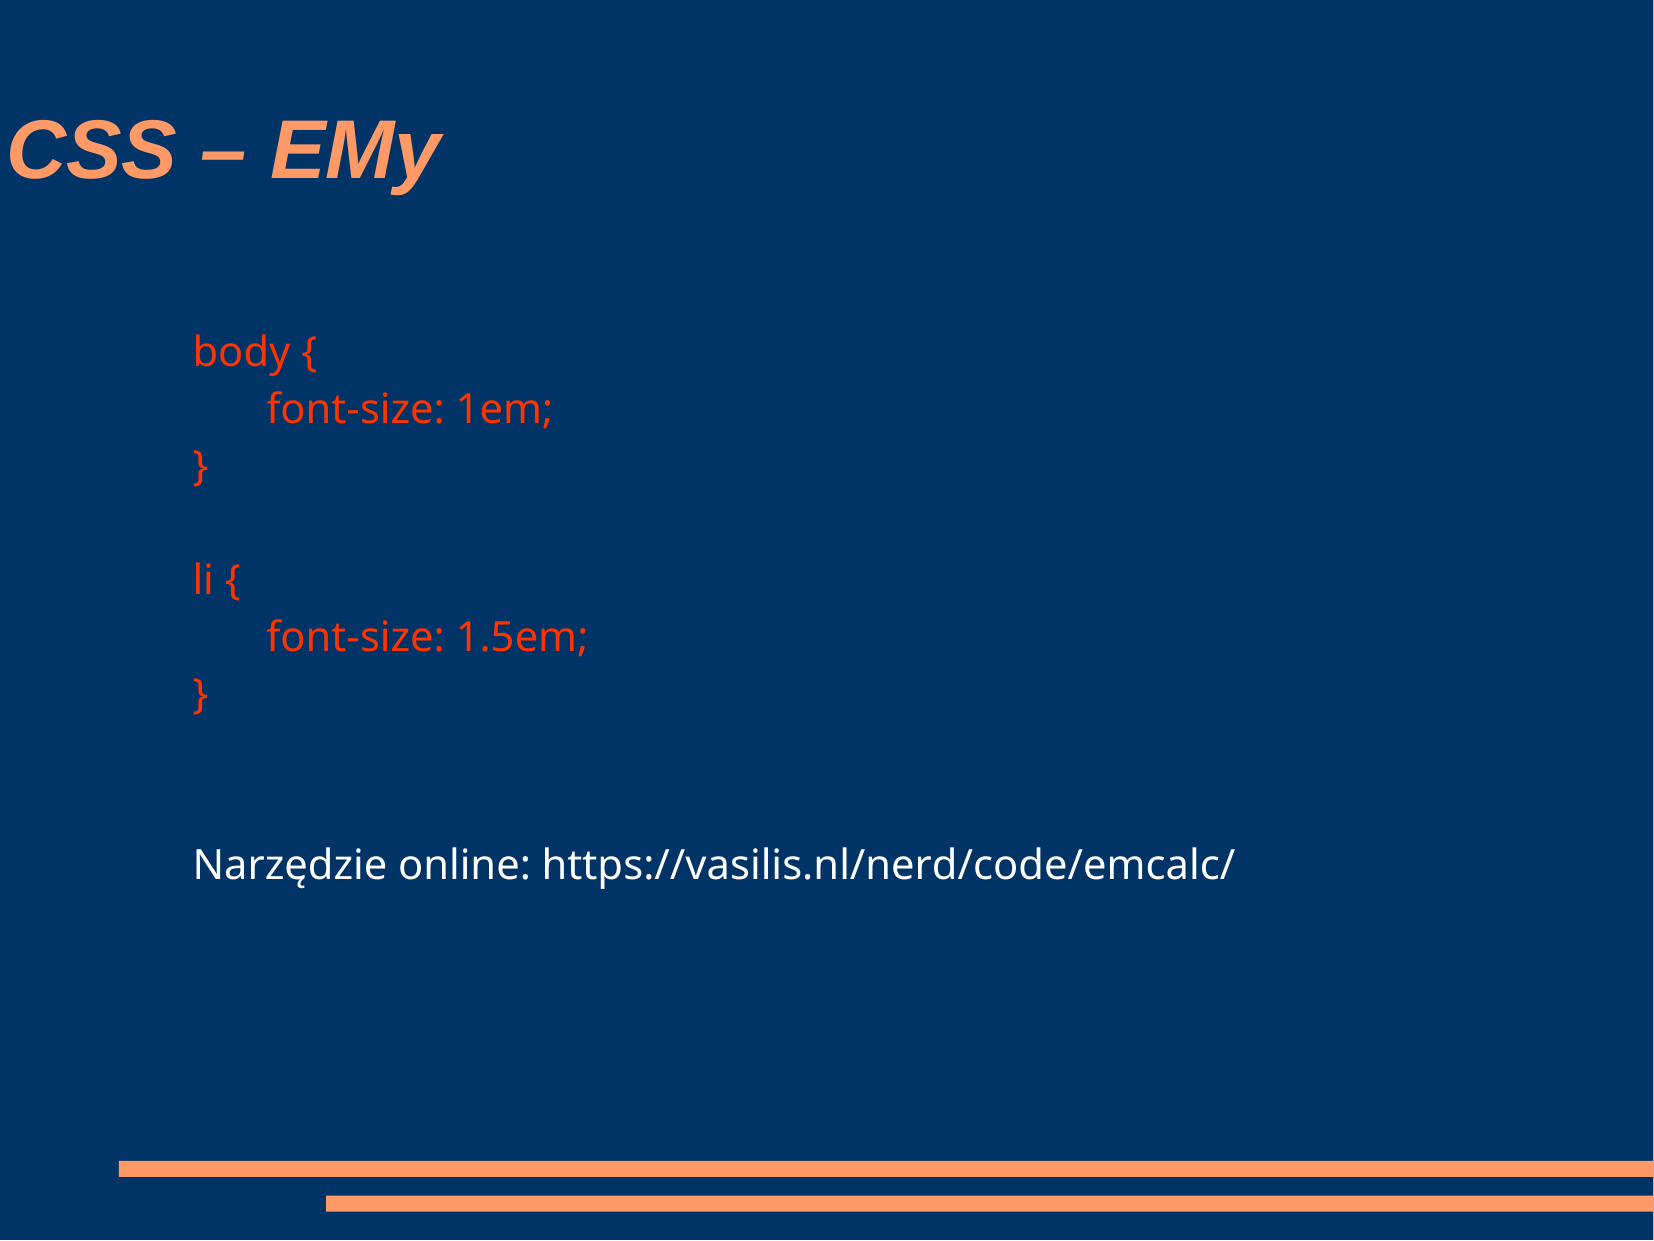

# CSS – EMy
body {
	font-size: 1em;
}
li {
	font-size: 1.5em;
}
Narzędzie online: https://vasilis.nl/nerd/code/emcalc/